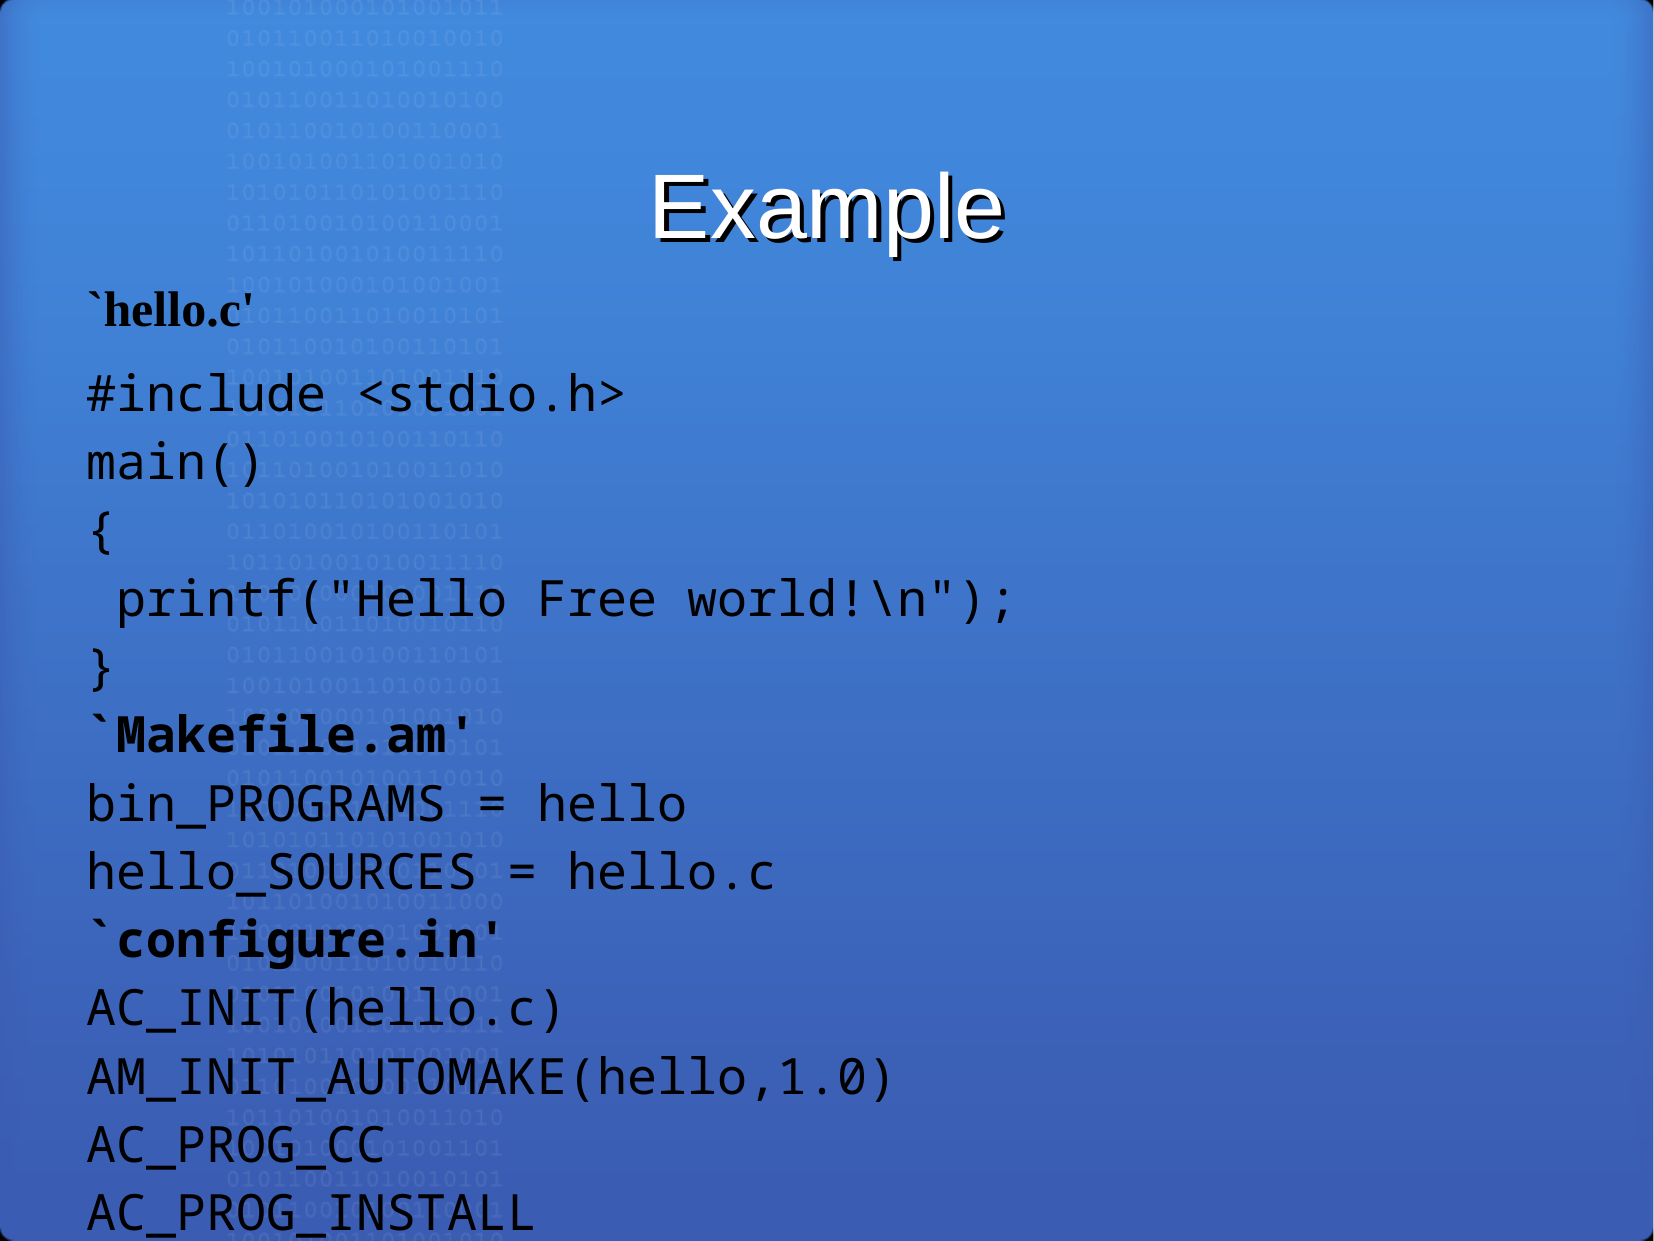

# Example
`hello.c'
#include <stdio.h>
main()
{
 printf("Hello Free world!\n");
}
`Makefile.am'
bin_PROGRAMS = hello
hello_SOURCES = hello.c
`configure.in'
AC_INIT(hello.c)
AM_INIT_AUTOMAKE(hello,1.0)
AC_PROG_CC
AC_PROG_INSTALL
AC_OUTPUT(Makefile)